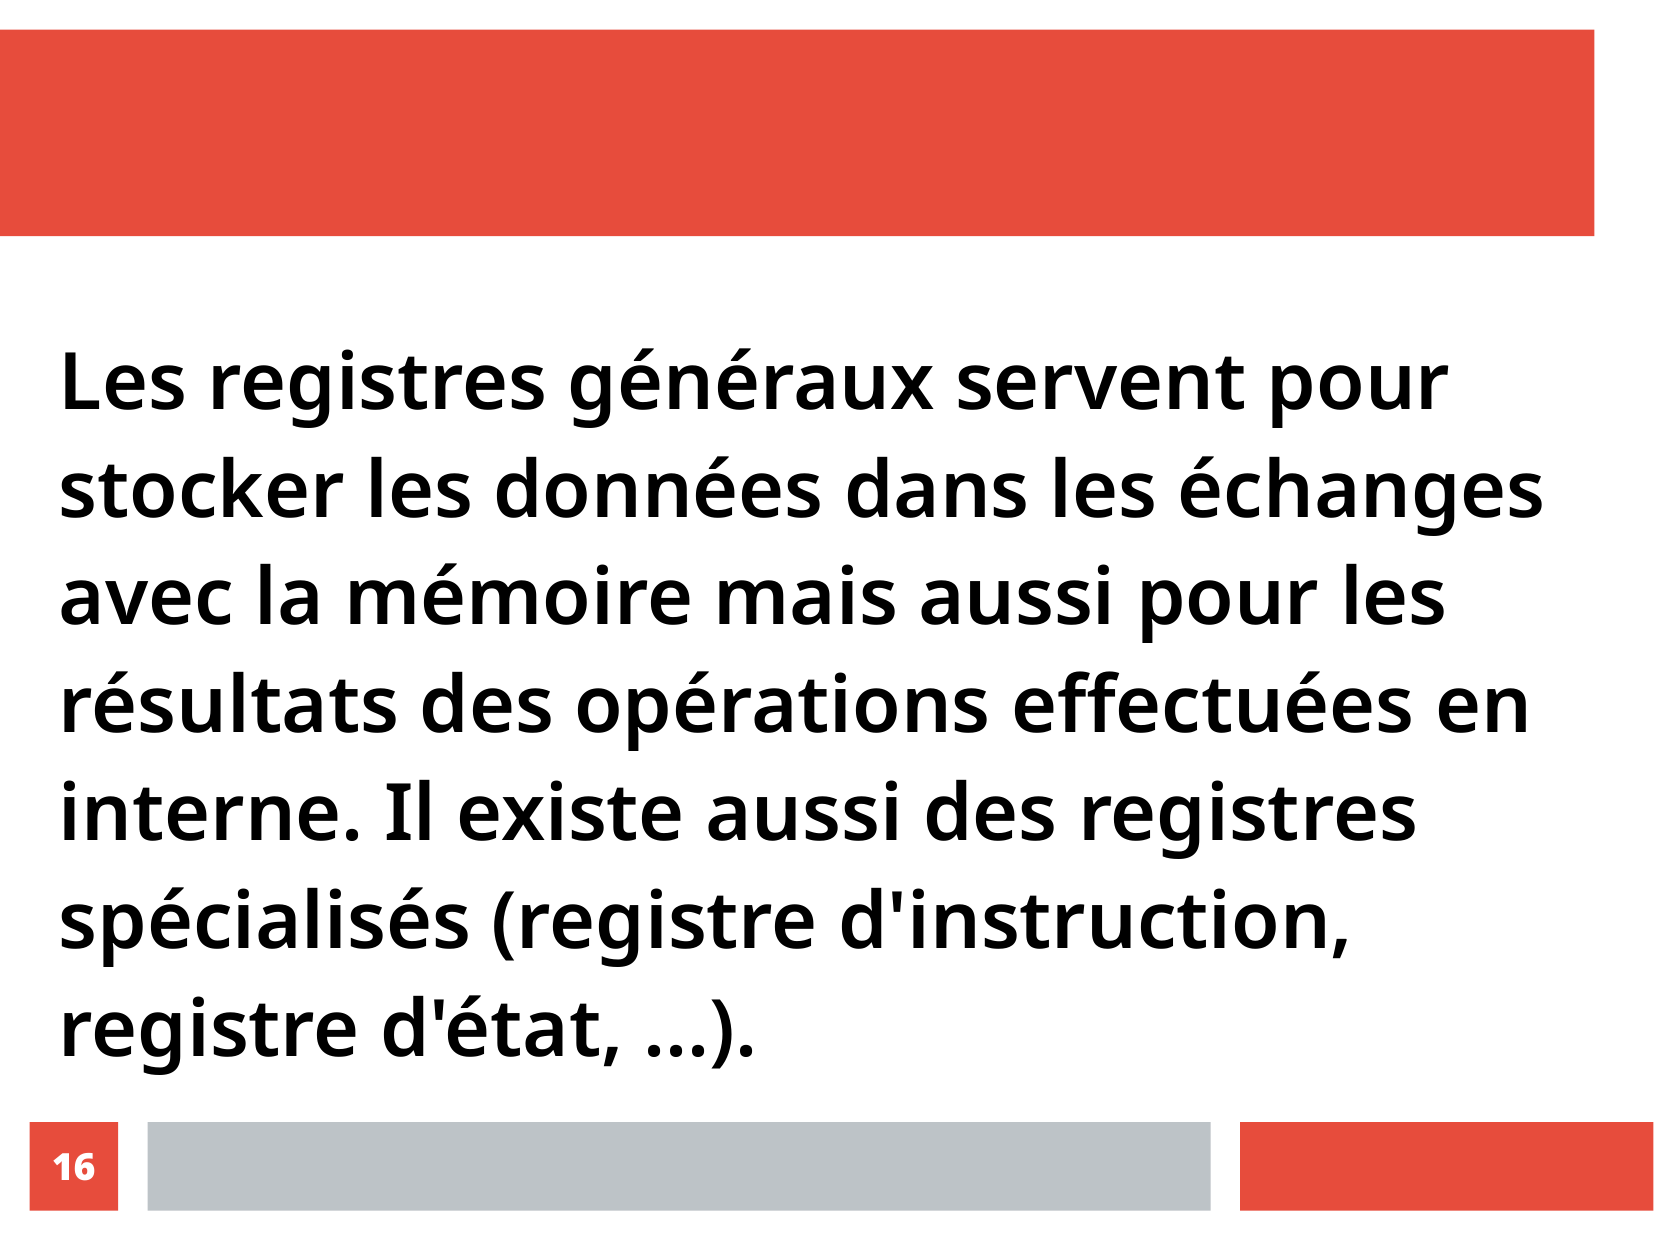

#
Les registres généraux servent pour stocker les données dans les échanges avec la mémoire mais aussi pour les résultats des opérations effectuées en interne. Il existe aussi des registres spécialisés (registre d'instruction, registre d'état, ...).
16